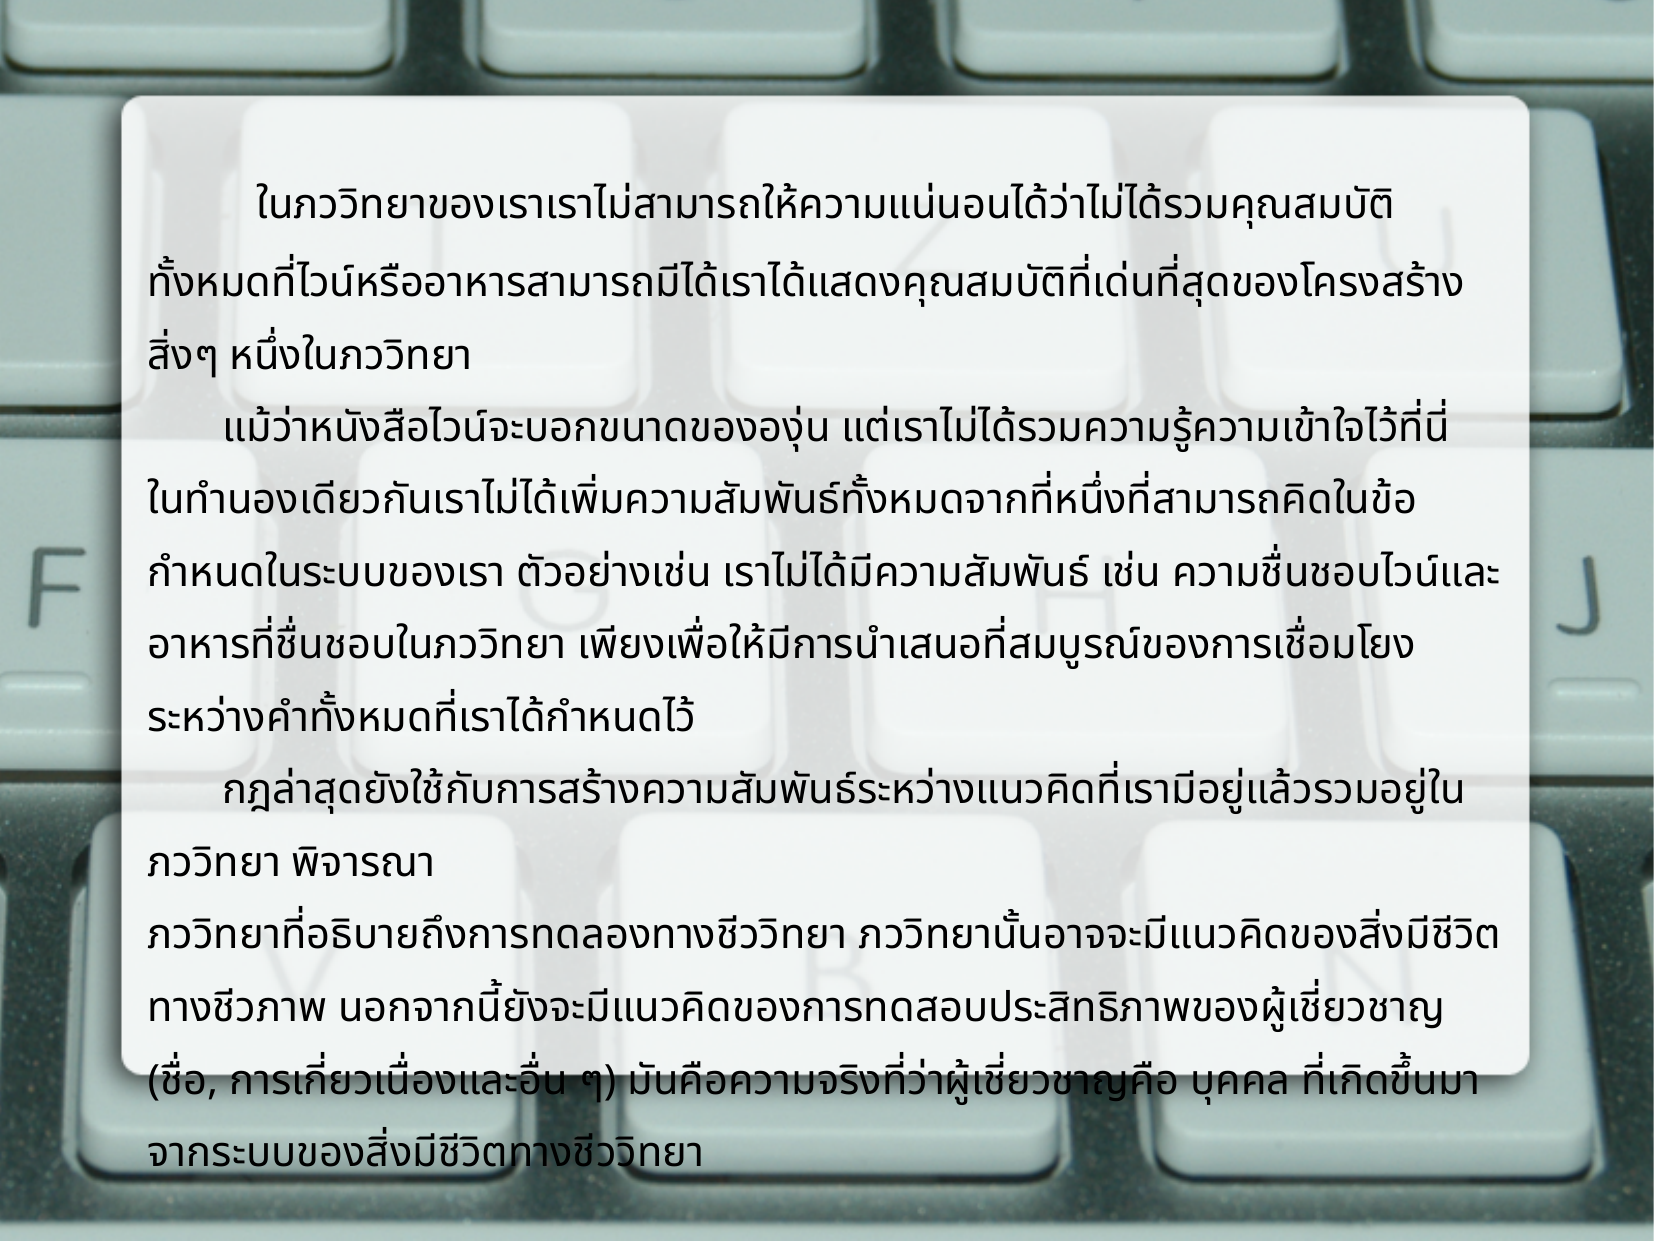

#
 ในภววิทยาของเราเราไม่สามารถให้ความแน่นอนได้ว่าไม่ได้รวมคุณสมบัติทั้งหมดที่ไวน์หรืออาหารสามารถมีได้เราได้แสดงคุณสมบัติที่เด่นที่สุดของโครงสร้างสิ่งๆ หนึ่งในภววิทยา
	แม้ว่าหนังสือไวน์จะบอกขนาดขององุ่น แต่เราไม่ได้รวมความรู้ความเข้าใจไว้ที่นี่
ในทำนองเดียวกันเราไม่ได้เพิ่มความสัมพันธ์ทั้งหมดจากที่หนึ่งที่สามารถคิดในข้อกำหนดในระบบของเรา ตัวอย่างเช่น เราไม่ได้มีความสัมพันธ์ เช่น ความชื่นชอบไวน์และอาหารที่ชื่นชอบในภววิทยา เพียงเพื่อให้มีการนำเสนอที่สมบูรณ์ของการเชื่อมโยงระหว่างคำทั้งหมดที่เราได้กำหนดไว้
กฎล่าสุดยังใช้กับการสร้างความสัมพันธ์ระหว่างแนวคิดที่เรามีอยู่แล้วรวมอยู่ในภววิทยา พิจารณา
ภววิทยาที่อธิบายถึงการทดลองทางชีววิทยา ภววิทยานั้นอาจจะมีแนวคิดของสิ่งมีชีวิตทางชีวภาพ นอกจากนี้ยังจะมีแนวคิดของการทดสอบประสิทธิภาพของผู้เชี่ยวชาญ (ชื่อ, การเกี่ยวเนื่องและอื่น ๆ) มันคือความจริงที่ว่าผู้เชี่ยวชาญคือ บุคคล ที่เกิดขึ้นมาจากระบบของสิ่งมีชีวิตทางชีววิทยา